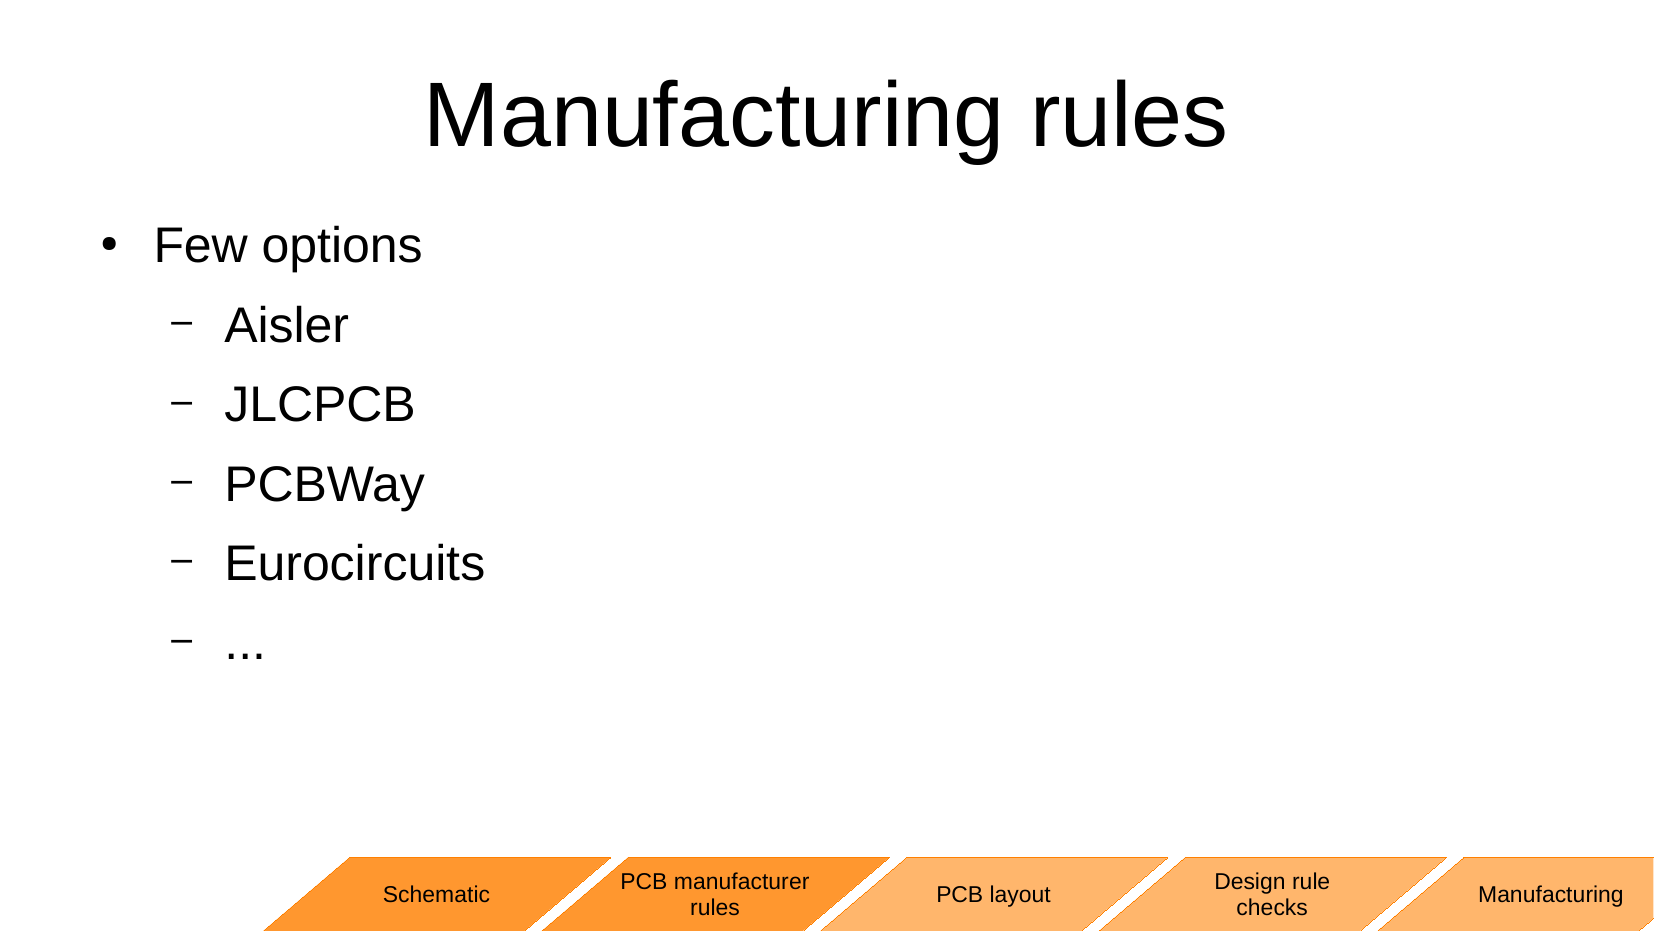

# Manufacturing rules
Few options
Aisler
JLCPCB
PCBWay
Eurocircuits
...
Schematic
PCB manufacturer rules
PCB layout
Design rule checks
Manufacturing